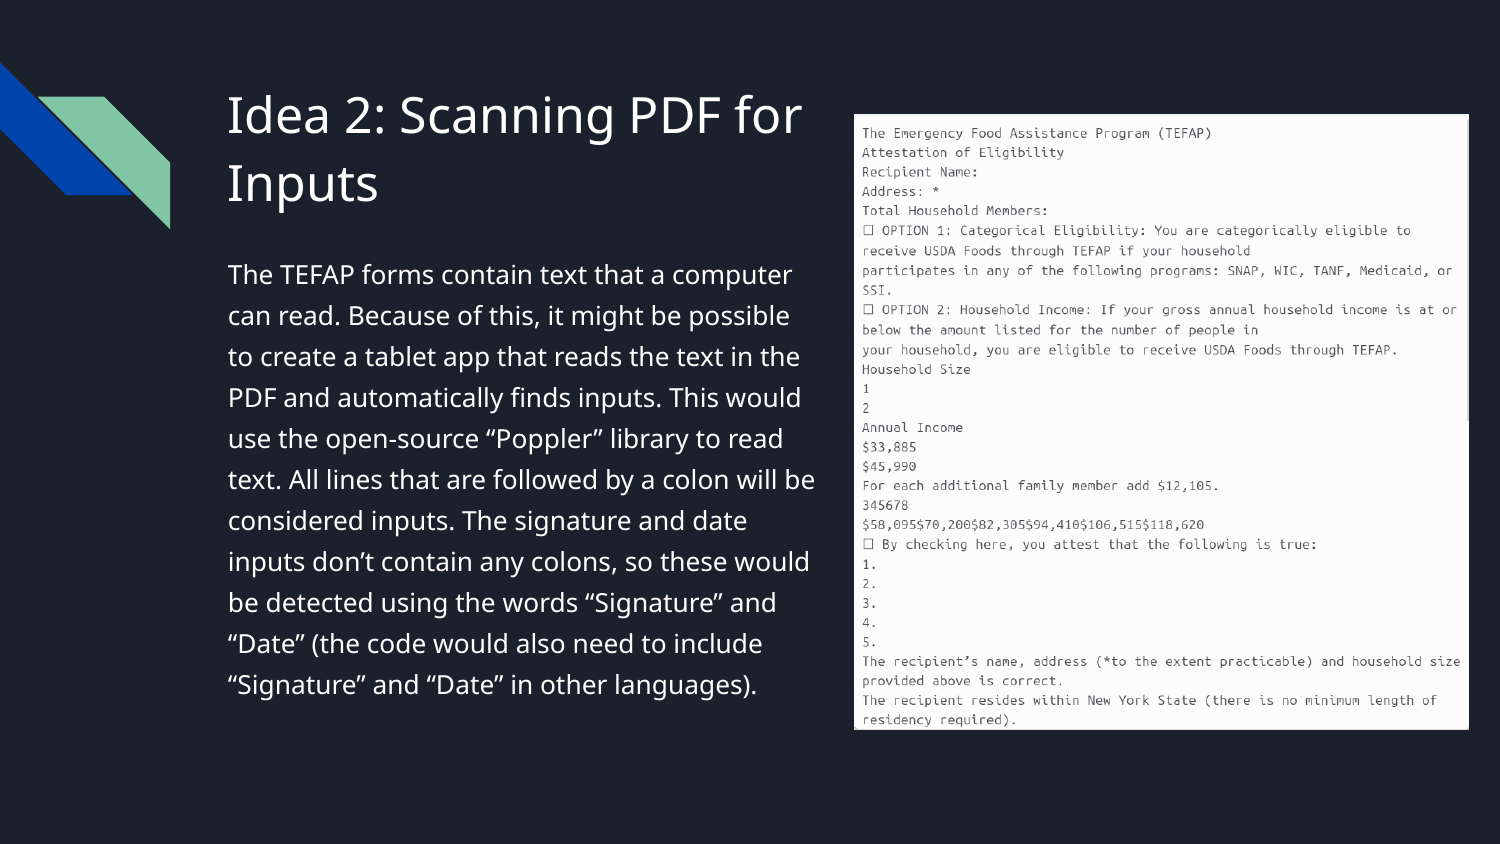

# Idea 2: Scanning PDF for Inputs
The TEFAP forms contain text that a computer can read. Because of this, it might be possible to create a tablet app that reads the text in the PDF and automatically finds inputs. This would use the open-source “Poppler” library to read text. All lines that are followed by a colon will be considered inputs. The signature and date inputs don’t contain any colons, so these would be detected using the words “Signature” and “Date” (the code would also need to include “Signature” and “Date” in other languages).